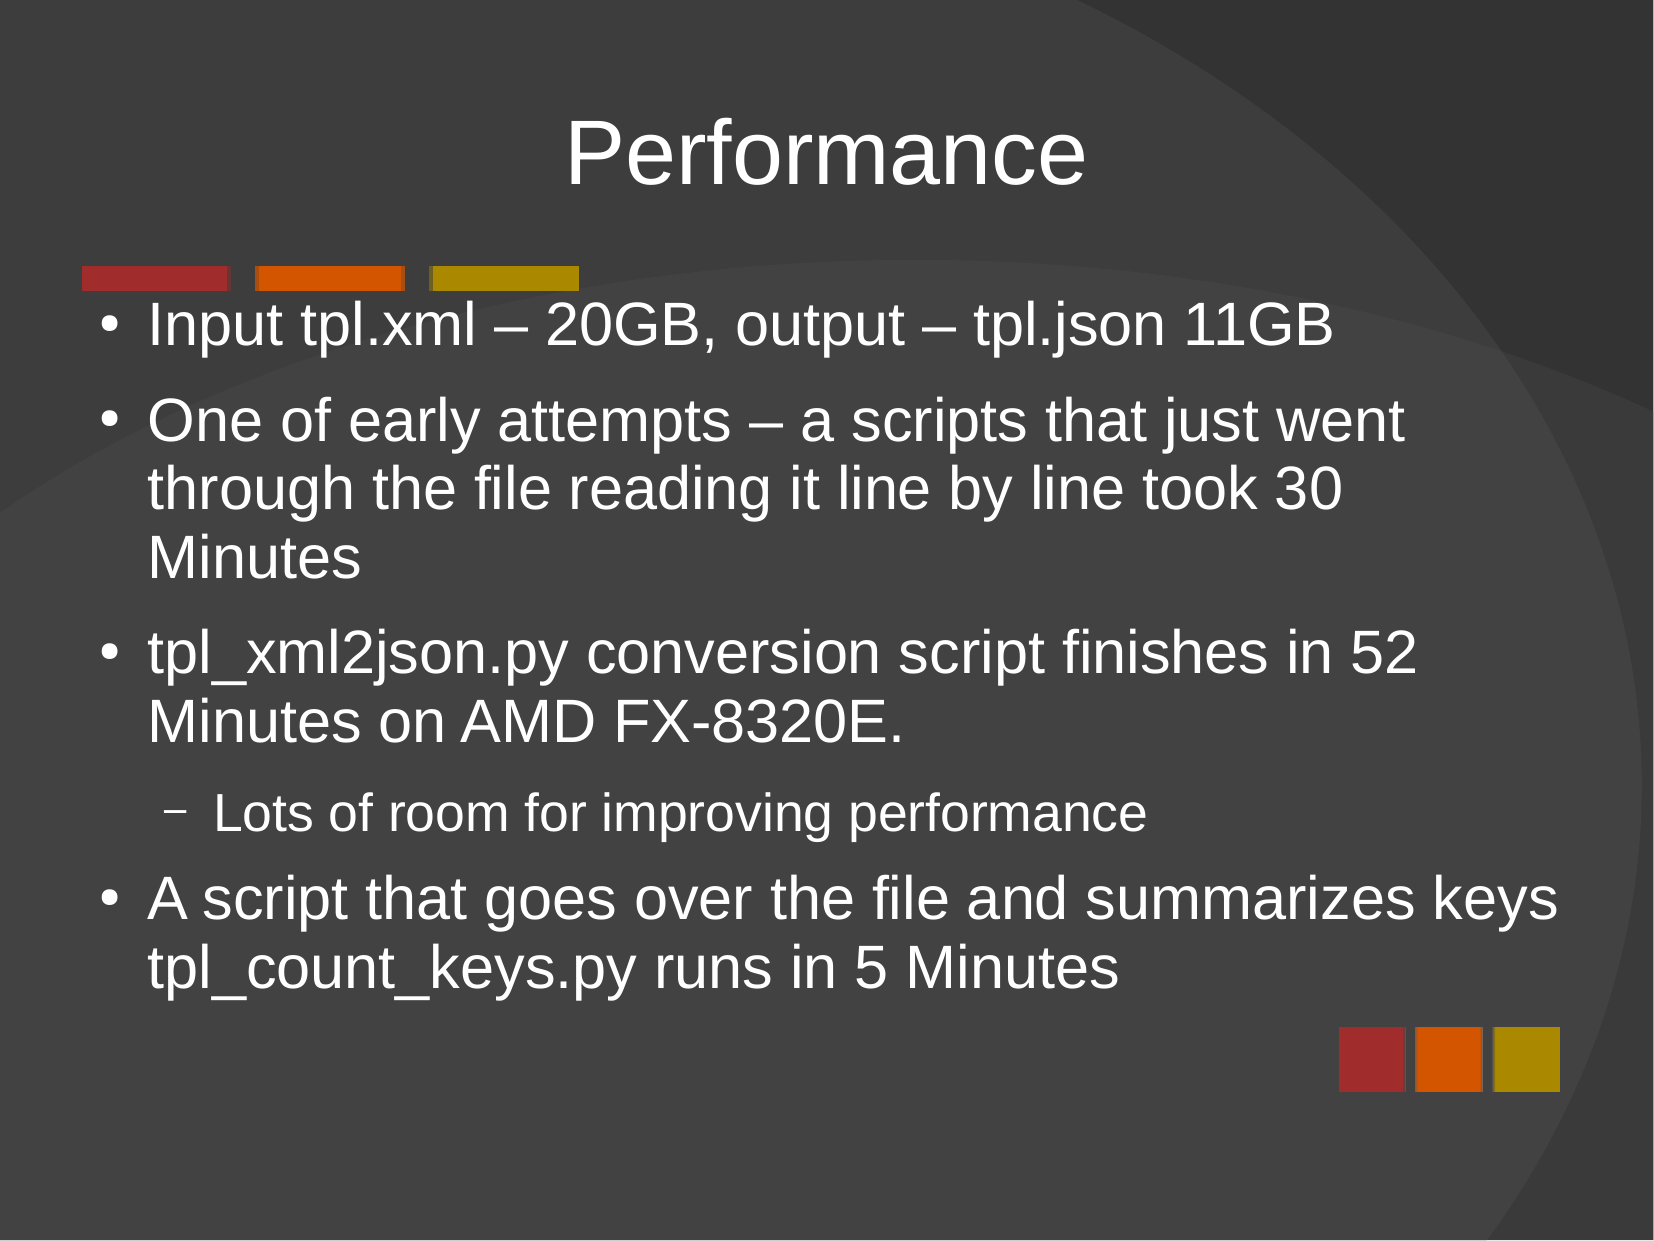

# Performance
Input tpl.xml – 20GB, output – tpl.json 11GB
One of early attempts – a scripts that just went through the file reading it line by line took 30 Minutes
tpl_xml2json.py conversion script finishes in 52 Minutes on AMD FX-8320E.
Lots of room for improving performance
A script that goes over the file and summarizes keys tpl_count_keys.py runs in 5 Minutes